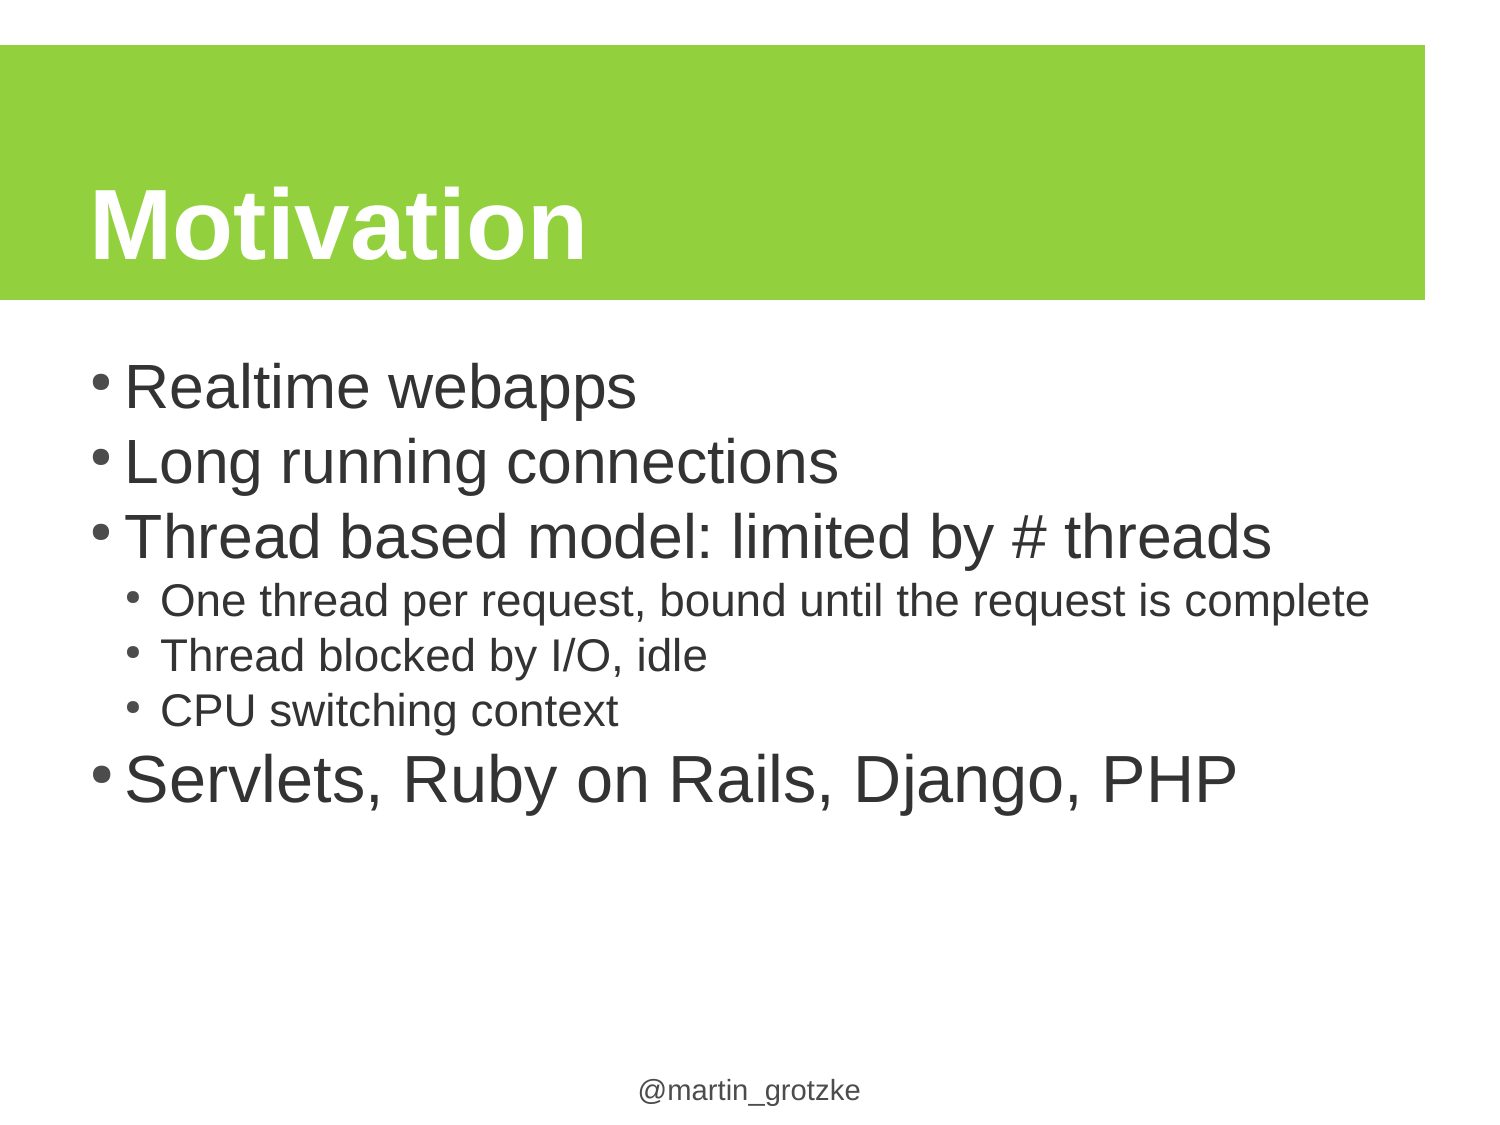

Motivation
Realtime webapps
Long running connections
Thread based model: limited by # threads
One thread per request, bound until the request is complete
Thread blocked by I/O, idle
CPU switching context
Servlets, Ruby on Rails, Django, PHP